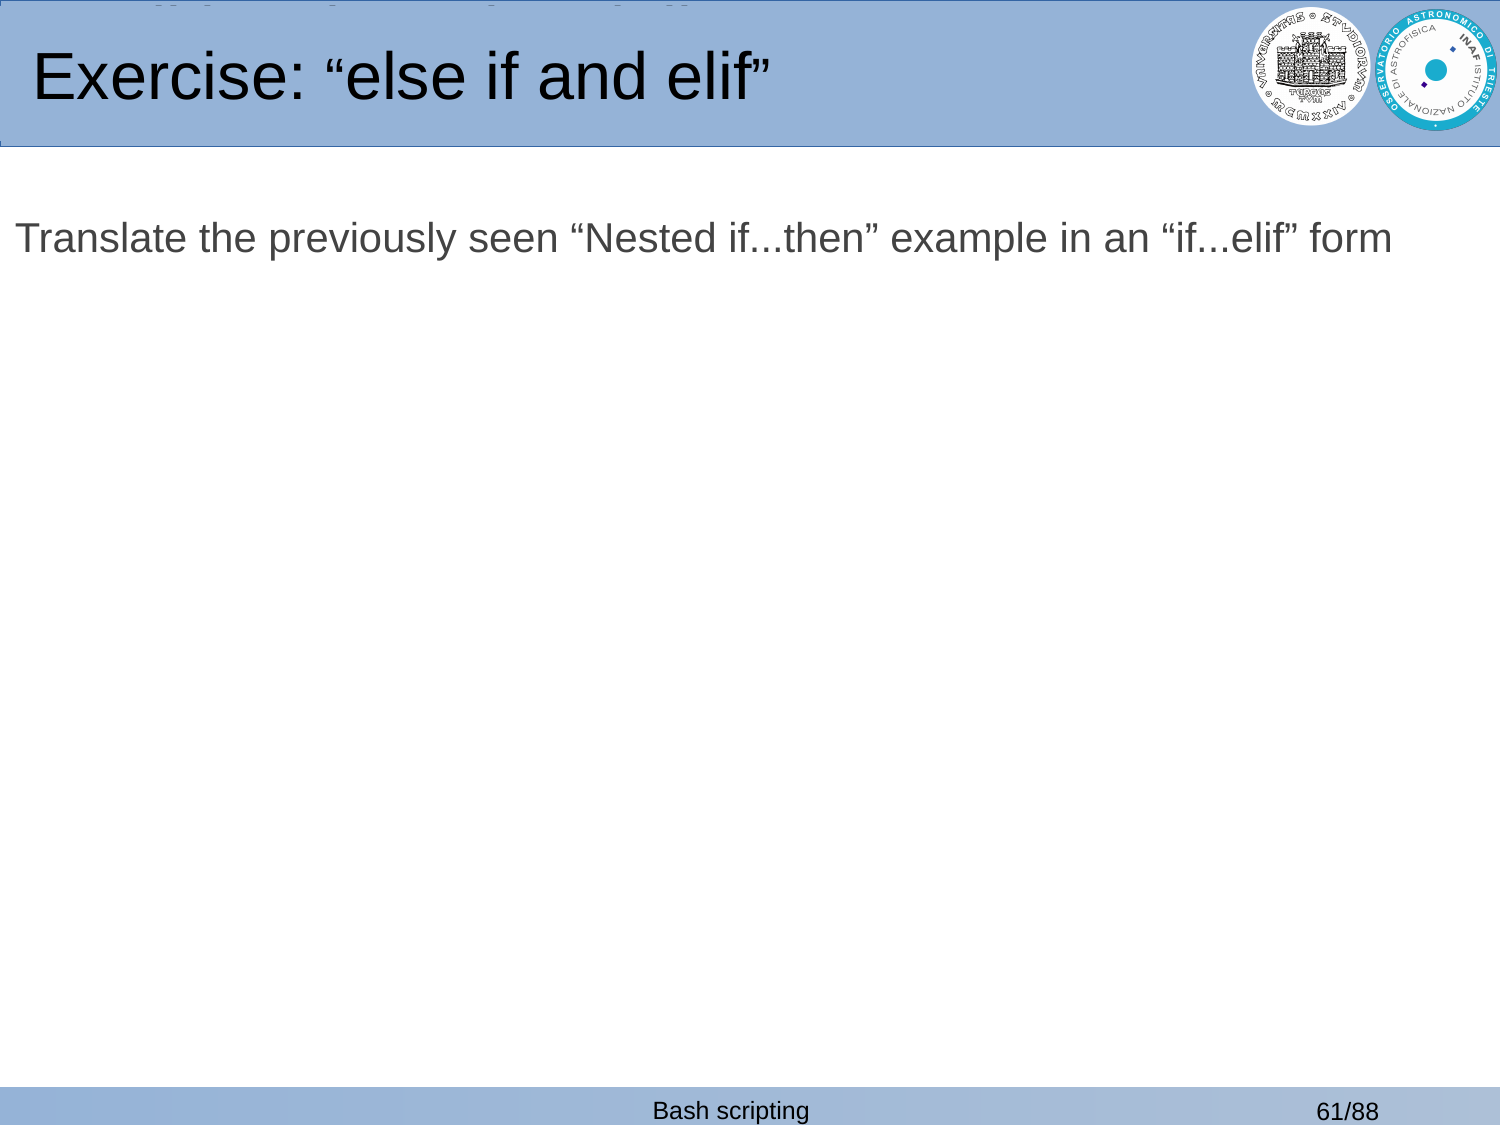

Traditional service delivery
Exercise: “else if and elif”
# Translate the previously seen “Nested if...then” example in an “if...elif” form